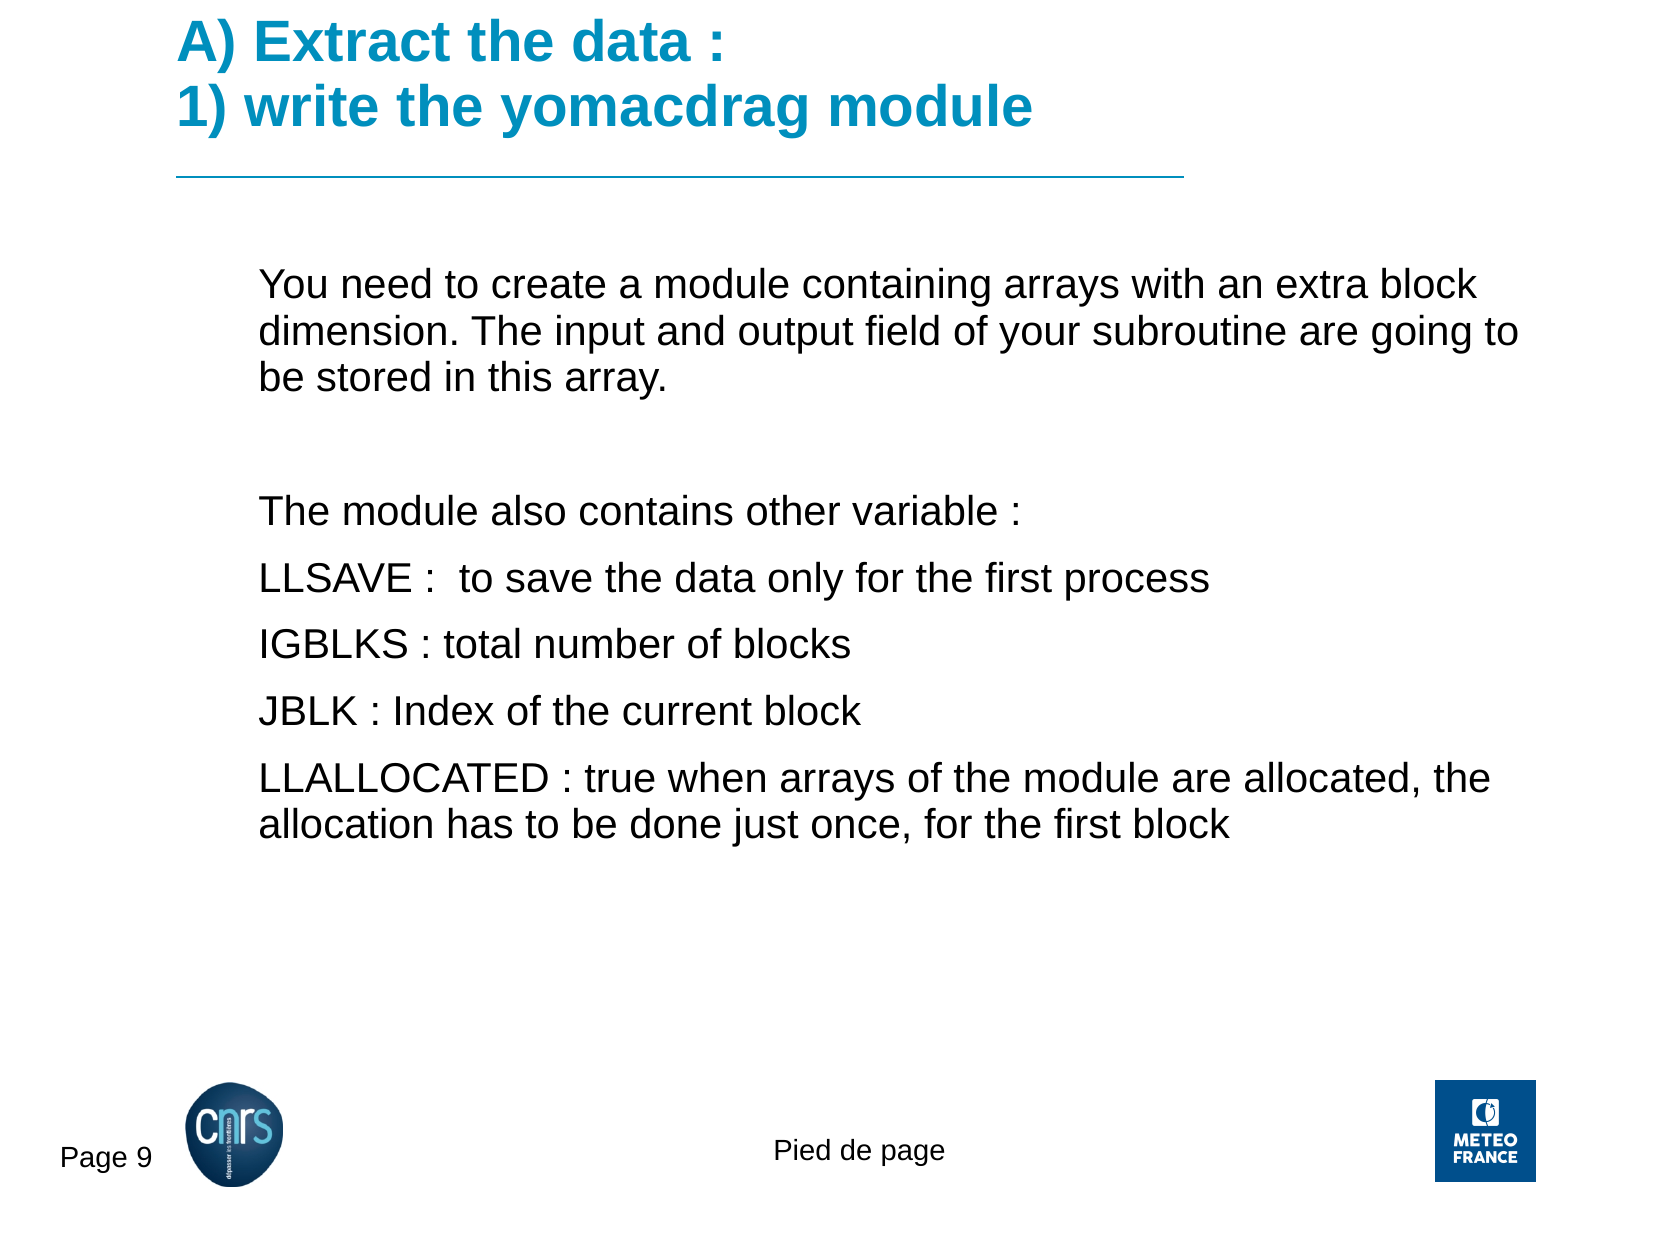

# A) Extract the data : 1) write the yomacdrag module
You need to create a module containing arrays with an extra block dimension. The input and output field of your subroutine are going to be stored in this array.
The module also contains other variable :
LLSAVE : to save the data only for the first process
IGBLKS : total number of blocks
JBLK : Index of the current block
LLALLOCATED : true when arrays of the module are allocated, the allocation has to be done just once, for the first block
Pied de page
9